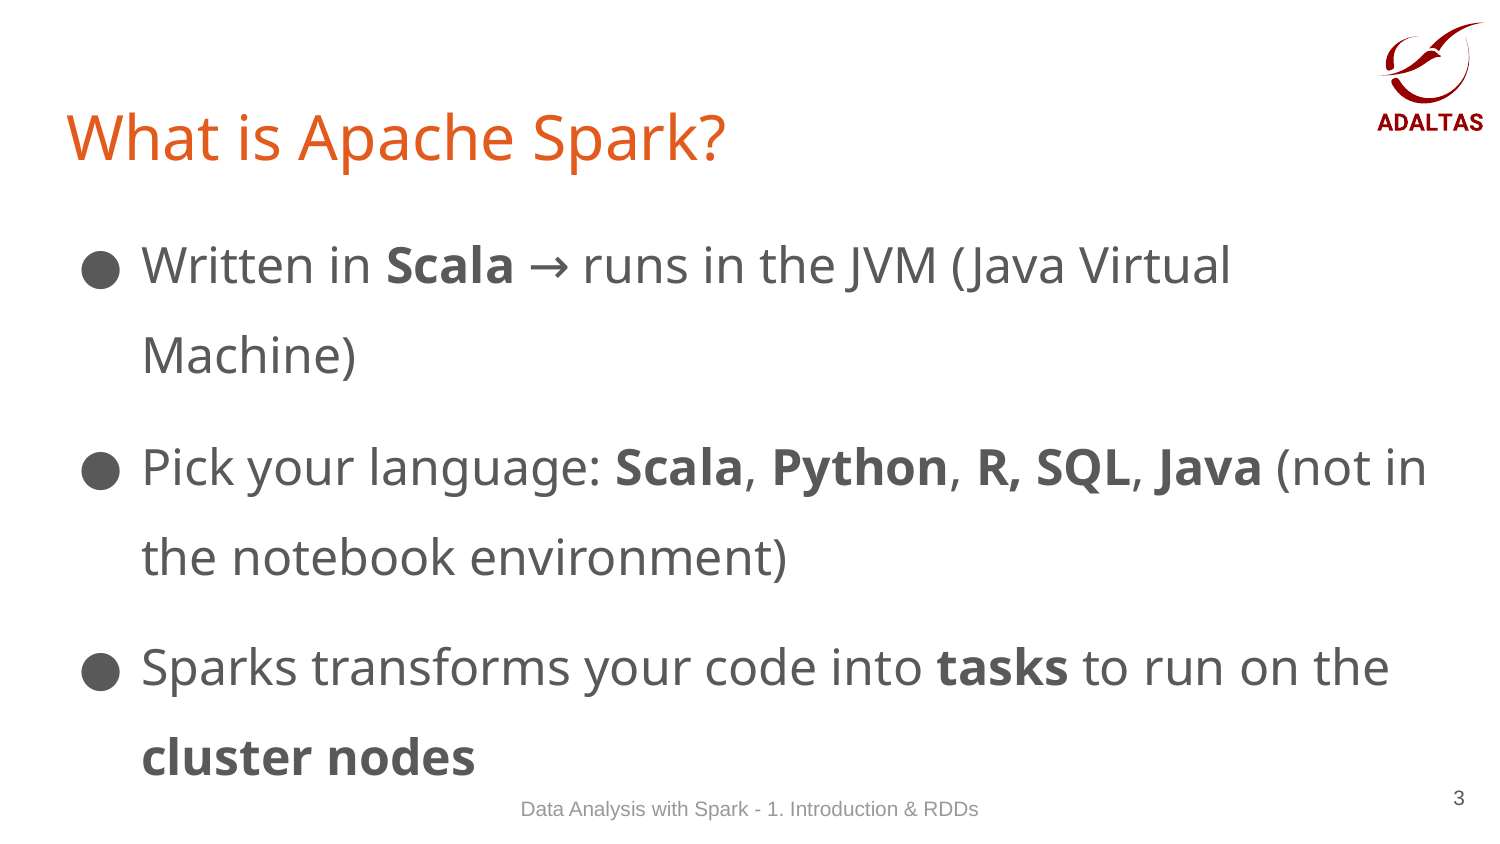

What is Apache Spark?
# Written in Scala → runs in the JVM (Java Virtual Machine)
Pick your language: Scala, Python, R, SQL, Java (not in the notebook environment)
Sparks transforms your code into tasks to run on the cluster nodes
Data Analysis with Spark - 1. Introduction & RDDs